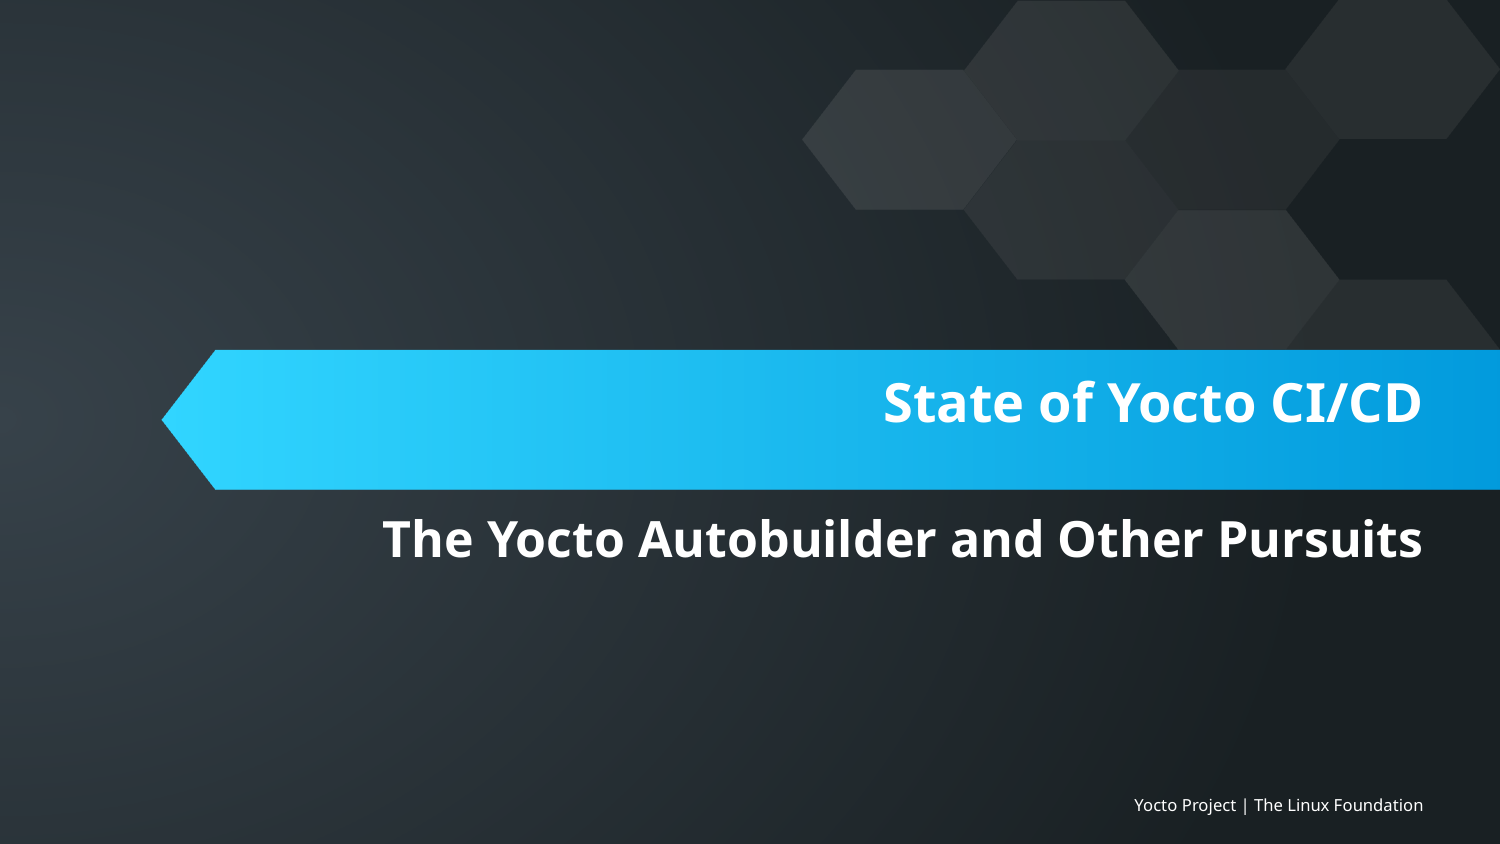

# State of Yocto CI/CD
The Yocto Autobuilder and Other Pursuits